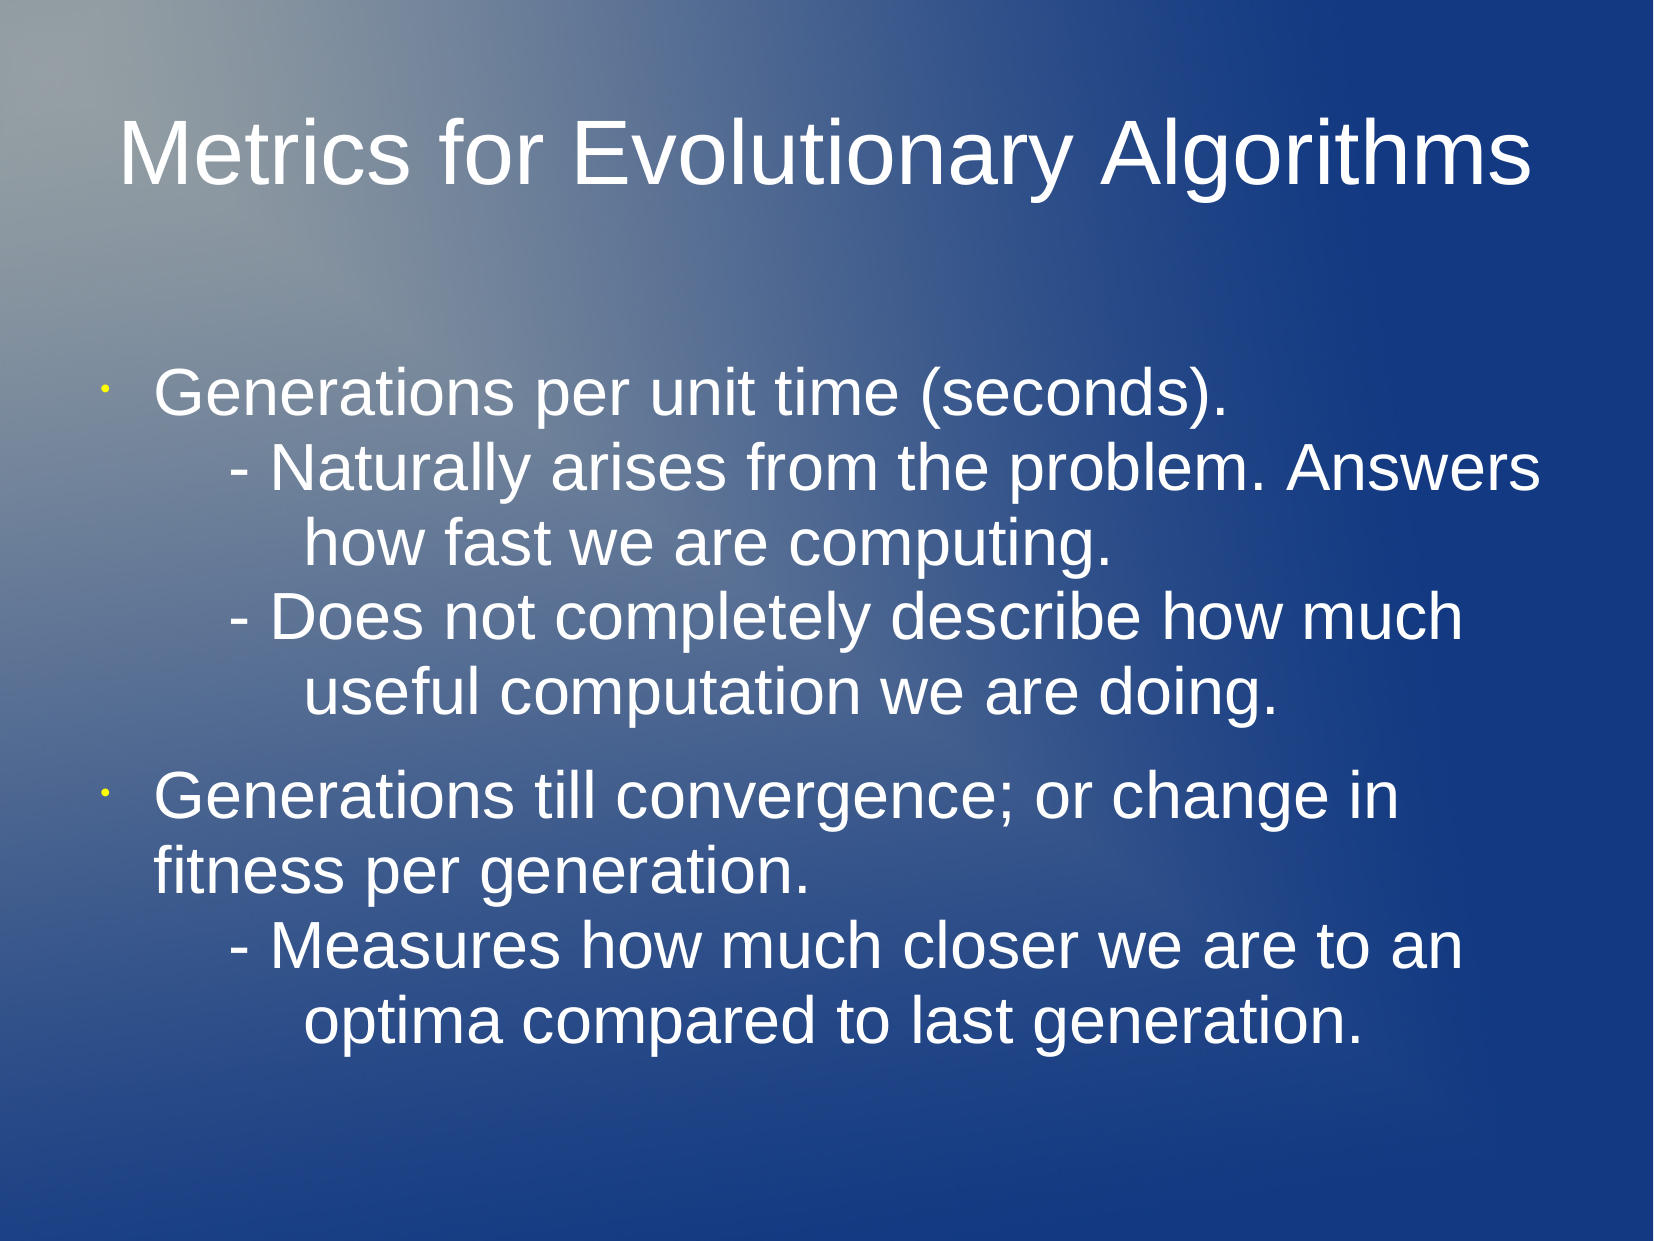

# Metrics for Evolutionary Algorithms
Generations per unit time (seconds).
	- Naturally arises from the problem. Answers 		how fast we are computing.
	- Does not completely describe how much
		useful computation we are doing.
Generations till convergence; or change in fitness per generation.
	- Measures how much closer we are to an
		optima compared to last generation.